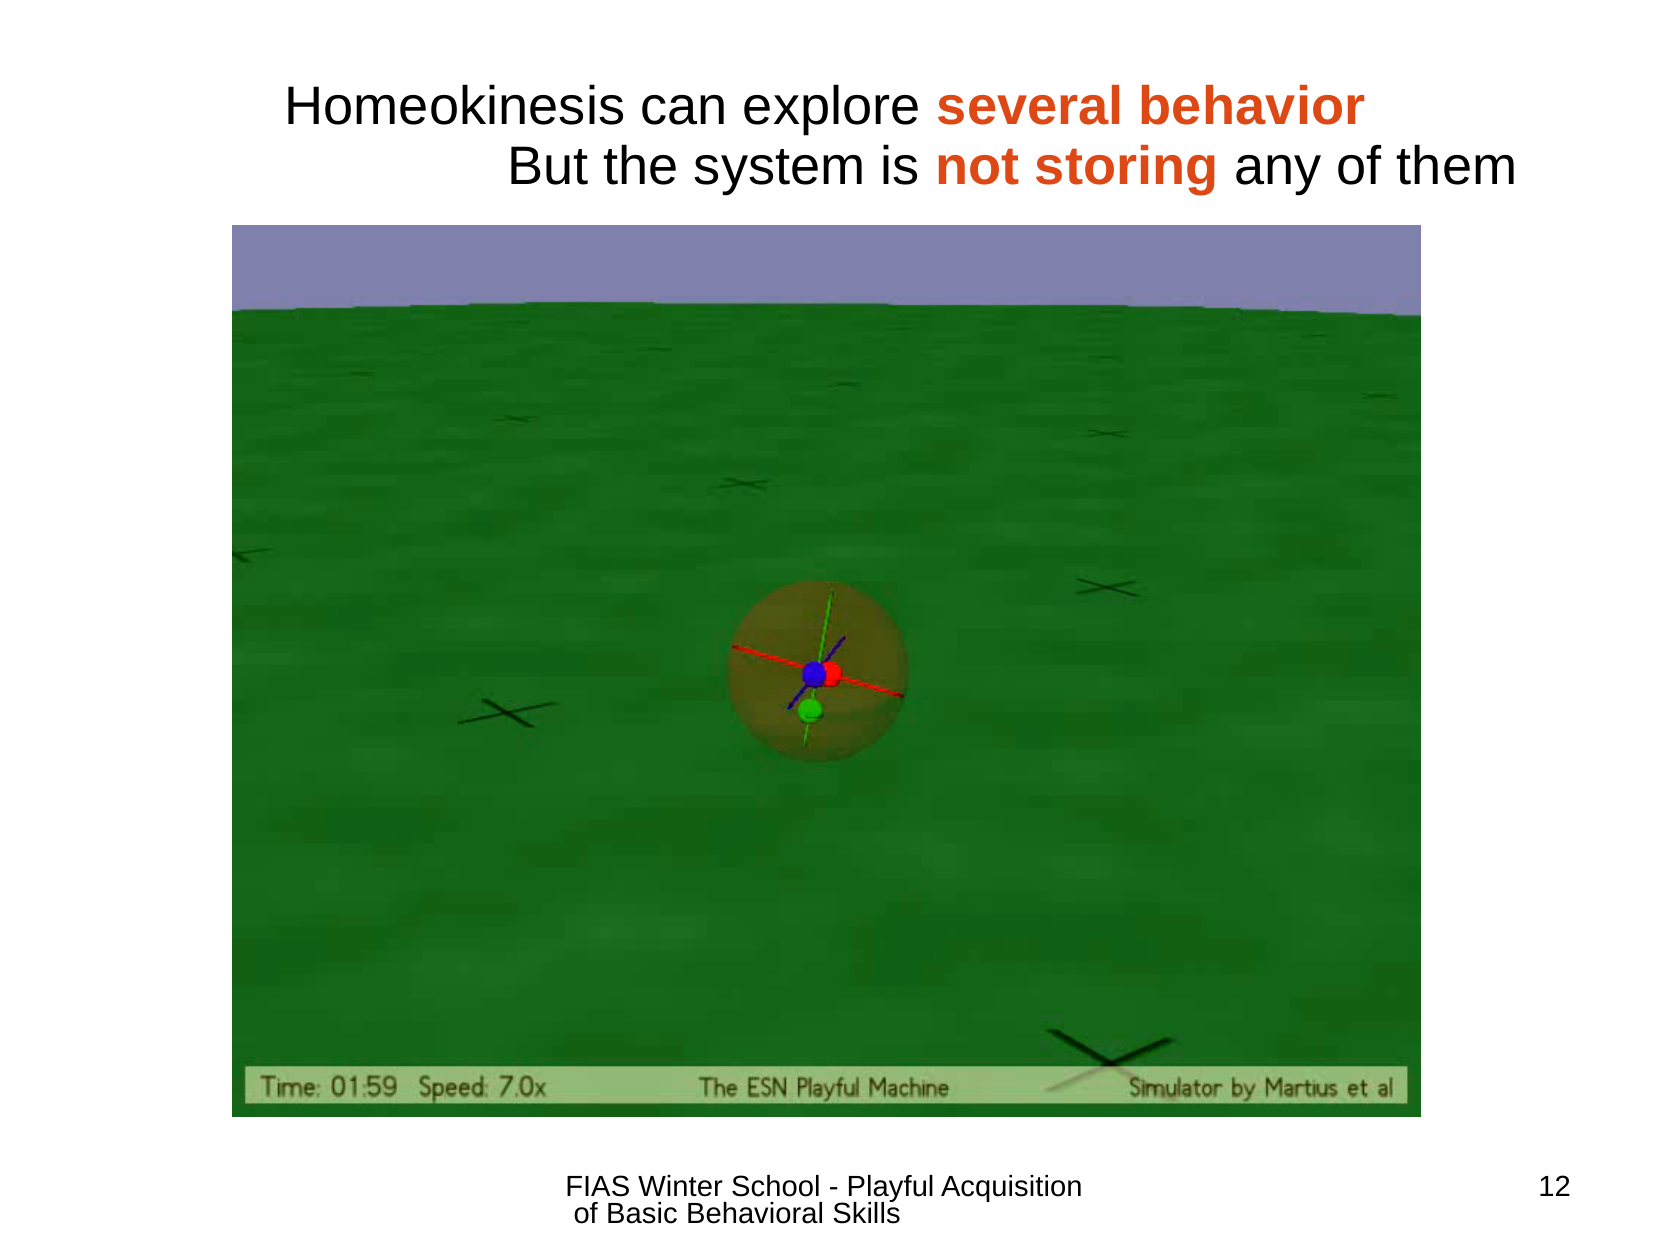

Homeokinesis can explore several behavior
 But the system is not storing any of them
FIAS Winter School - Playful Acquisition of Basic Behavioral Skills
12